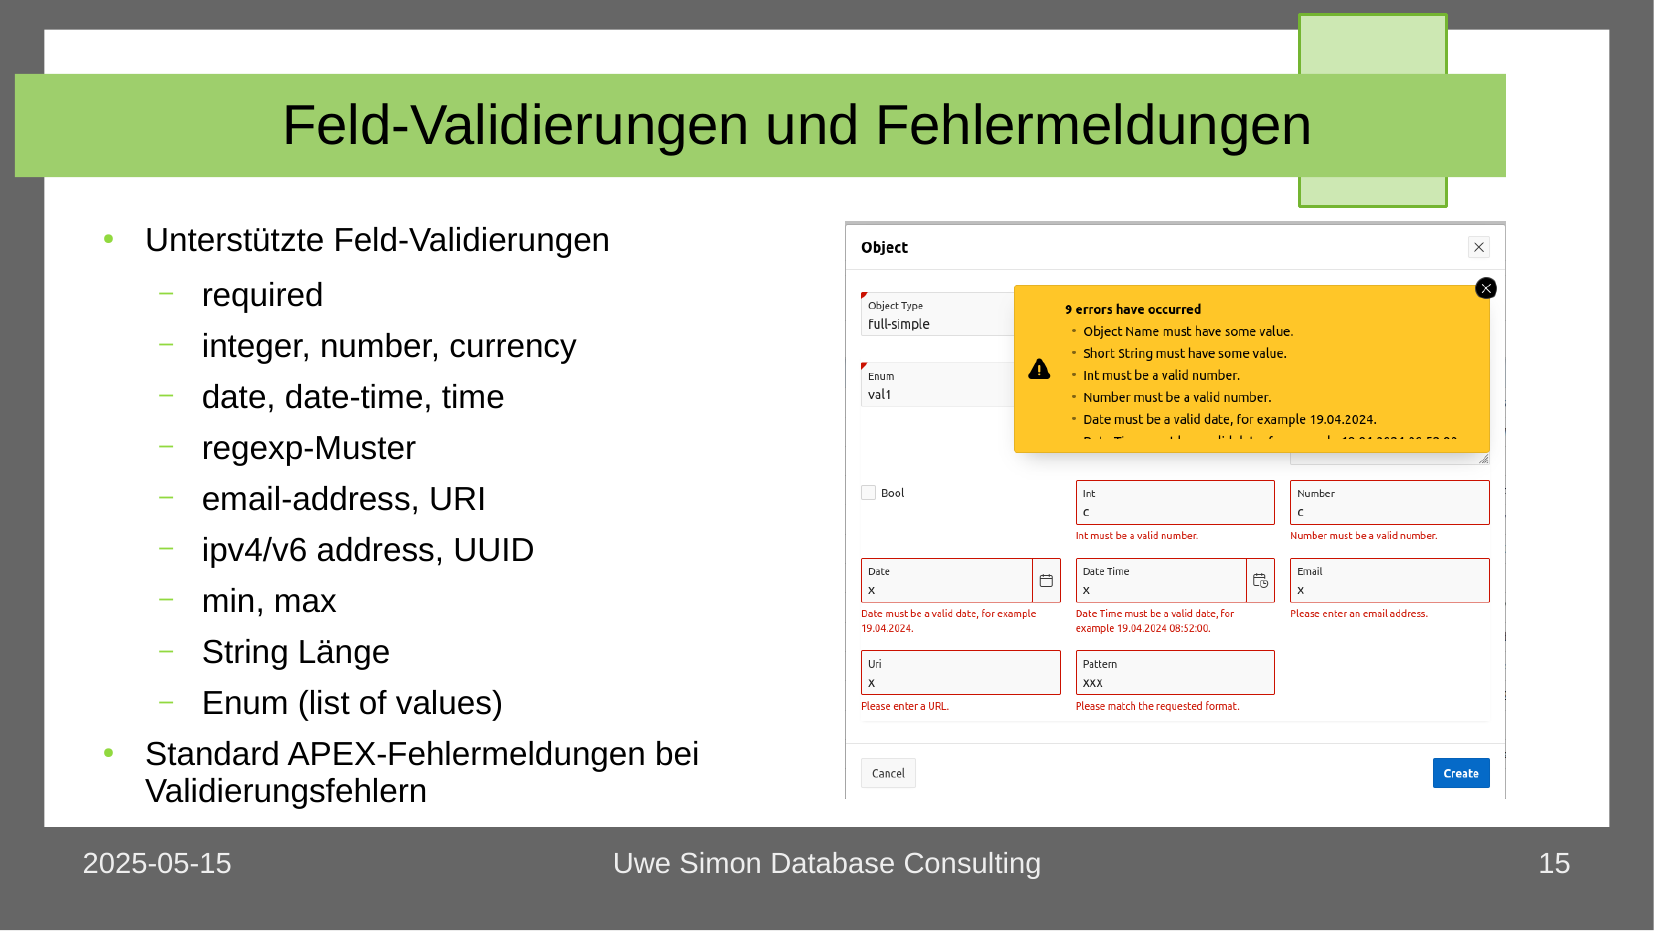

# Feld-Validierungen und Fehlermeldungen
Unterstützte Feld-Validierungen
required
integer, number, currency
date, date-time, time
regexp-Muster
email-address, URI
ipv4/v6 address, UUID
min, max
String Länge
Enum (list of values)
Standard APEX-Fehlermeldungen bei Validierungsfehlern
2024-04-24
Uwe Simon Database Consulting
15